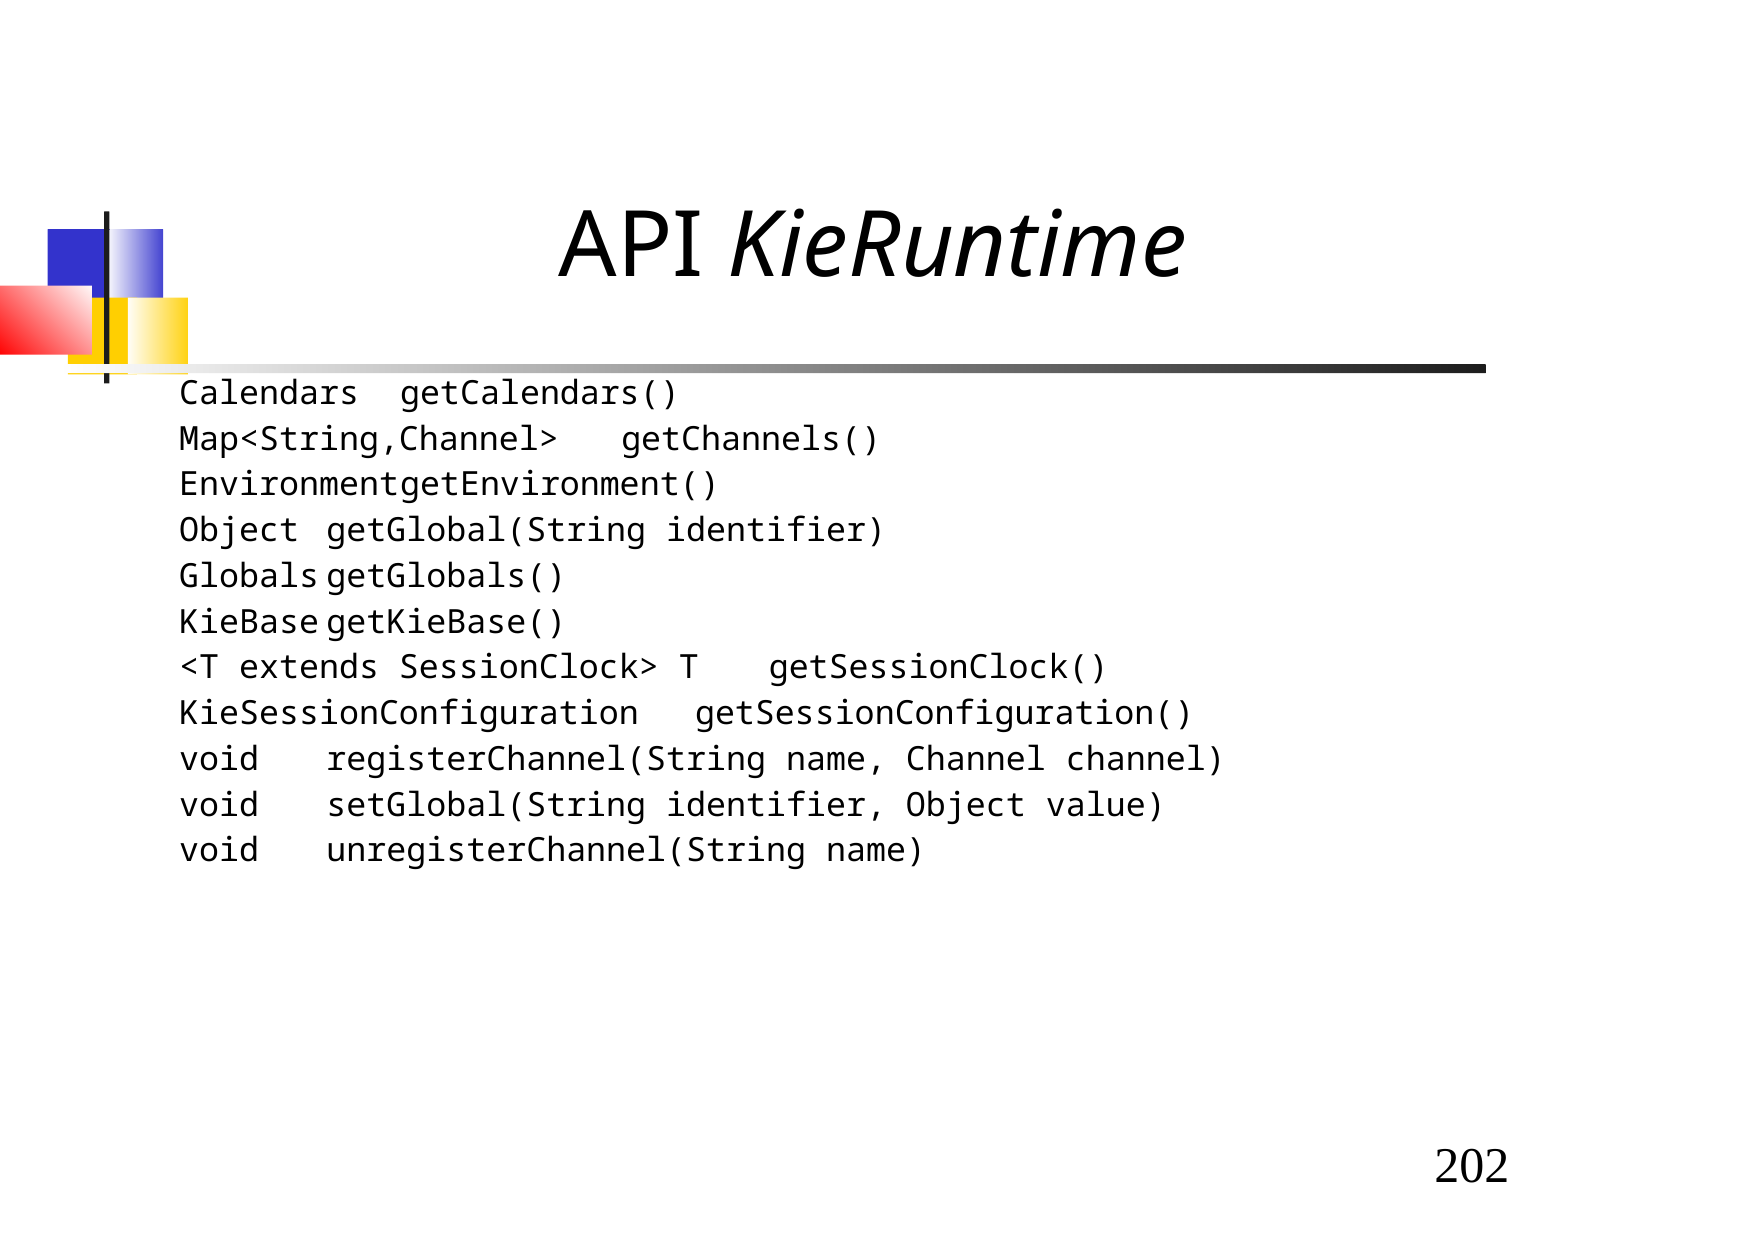

# API KieRuntime
Calendars	getCalendars()
Map<String,Channel>	getChannels()
Environment	getEnvironment()
Object	getGlobal(String identifier)
Globals	getGlobals()
KieBase	getKieBase()
<T extends SessionClock> T	getSessionClock()
KieSessionConfiguration	getSessionConfiguration()
void	registerChannel(String name, Channel channel)
void	setGlobal(String identifier, Object value)
void	unregisterChannel(String name)